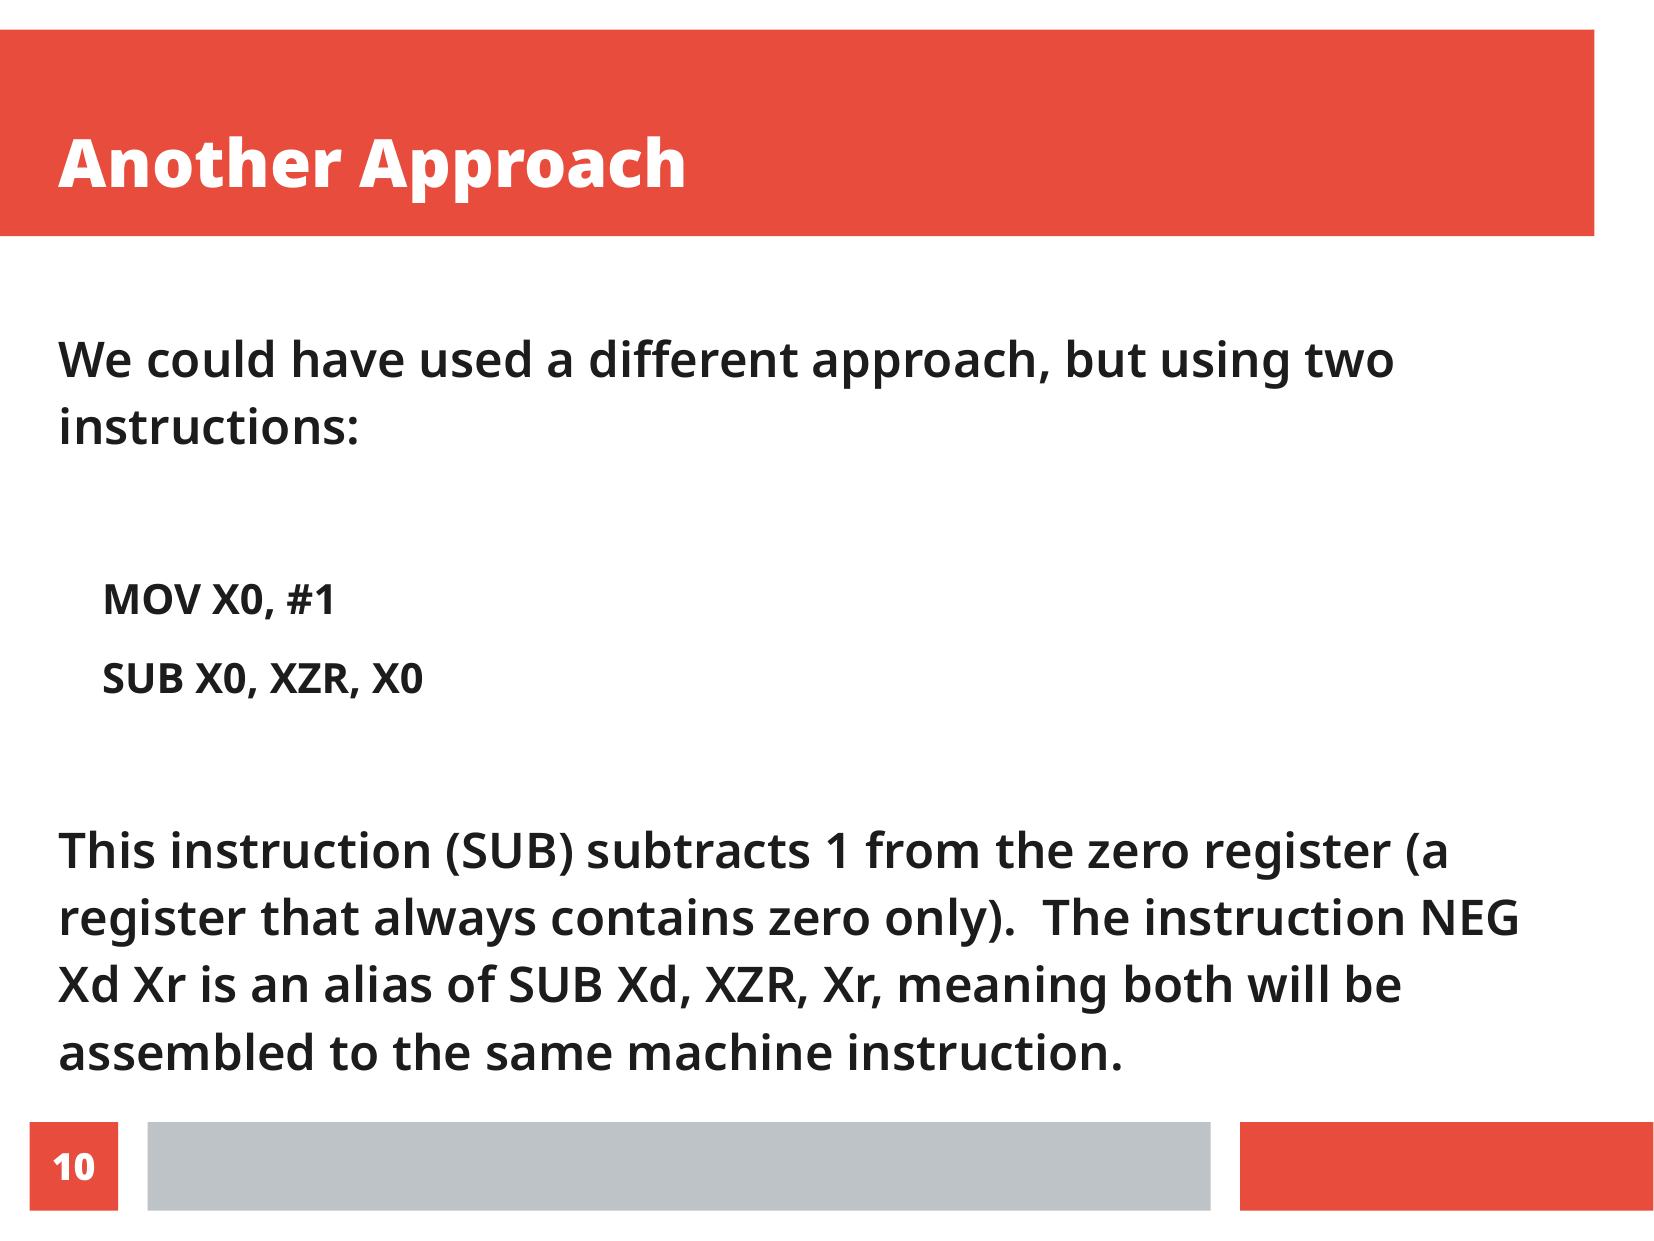

# Another Approach
We could have used a different approach, but using two instructions:
MOV X0, #1
SUB X0, XZR, X0
This instruction (SUB) subtracts 1 from the zero register (a register that always contains zero only). The instruction NEG Xd Xr is an alias of SUB Xd, XZR, Xr, meaning both will be assembled to the same machine instruction.
10